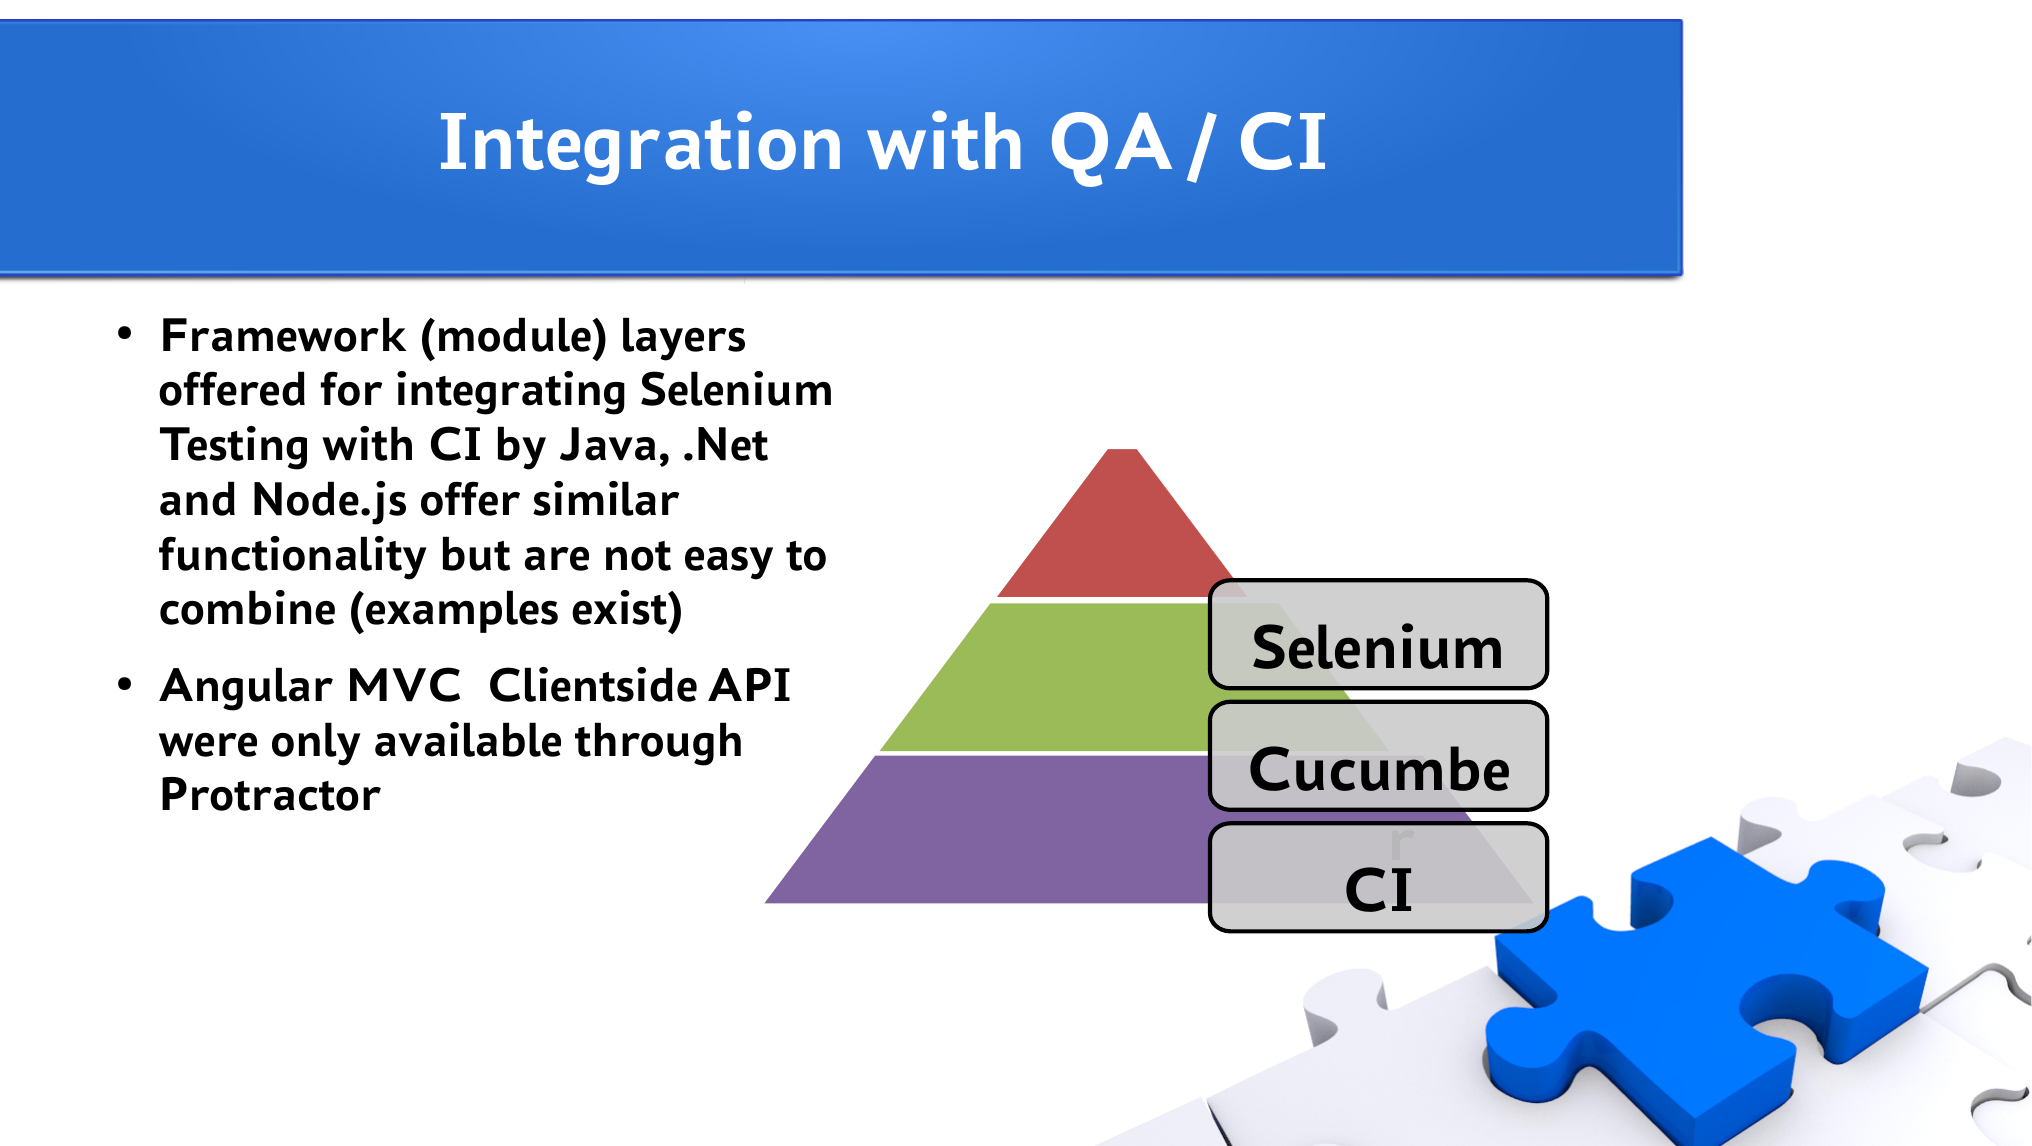

# Integration with QA / CI
Framework (module) layers offered for integrating Selenium Testing with CI by Java, .Net and Node.js offer similar functionality but are not easy to combine (examples exist)
Angular MVC Clientside API were only available through Protractor
Selenium
Cucumber
CI